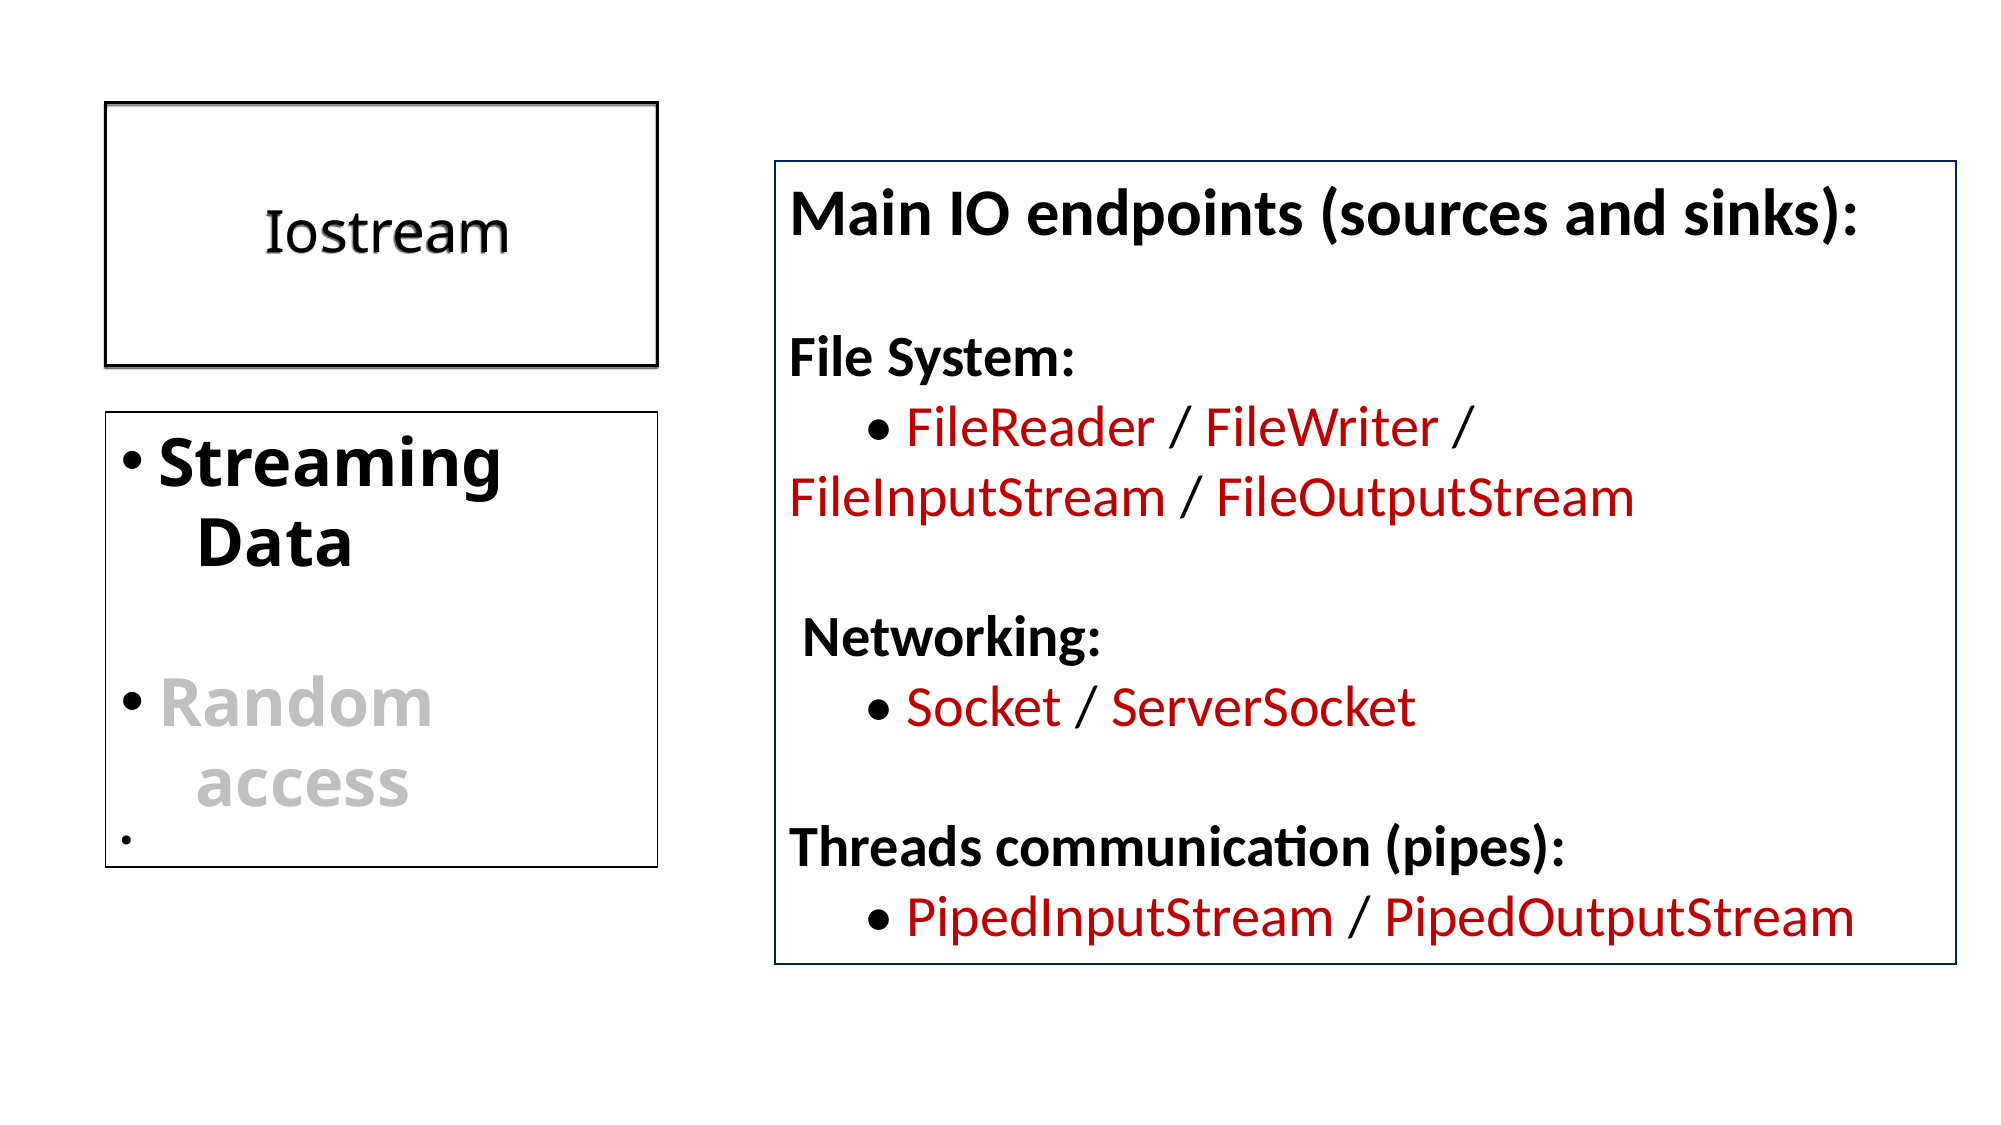

# Iostream
Main IO endpoints (sources and sinks):
File System:
	• FileReader / FileWriter / 	FileInputStream / FileOutputStream
 Networking:
	• Socket / ServerSocket
Threads communication (pipes):
	• PipedInputStream / PipedOutputStream
Streaming Data
Random access